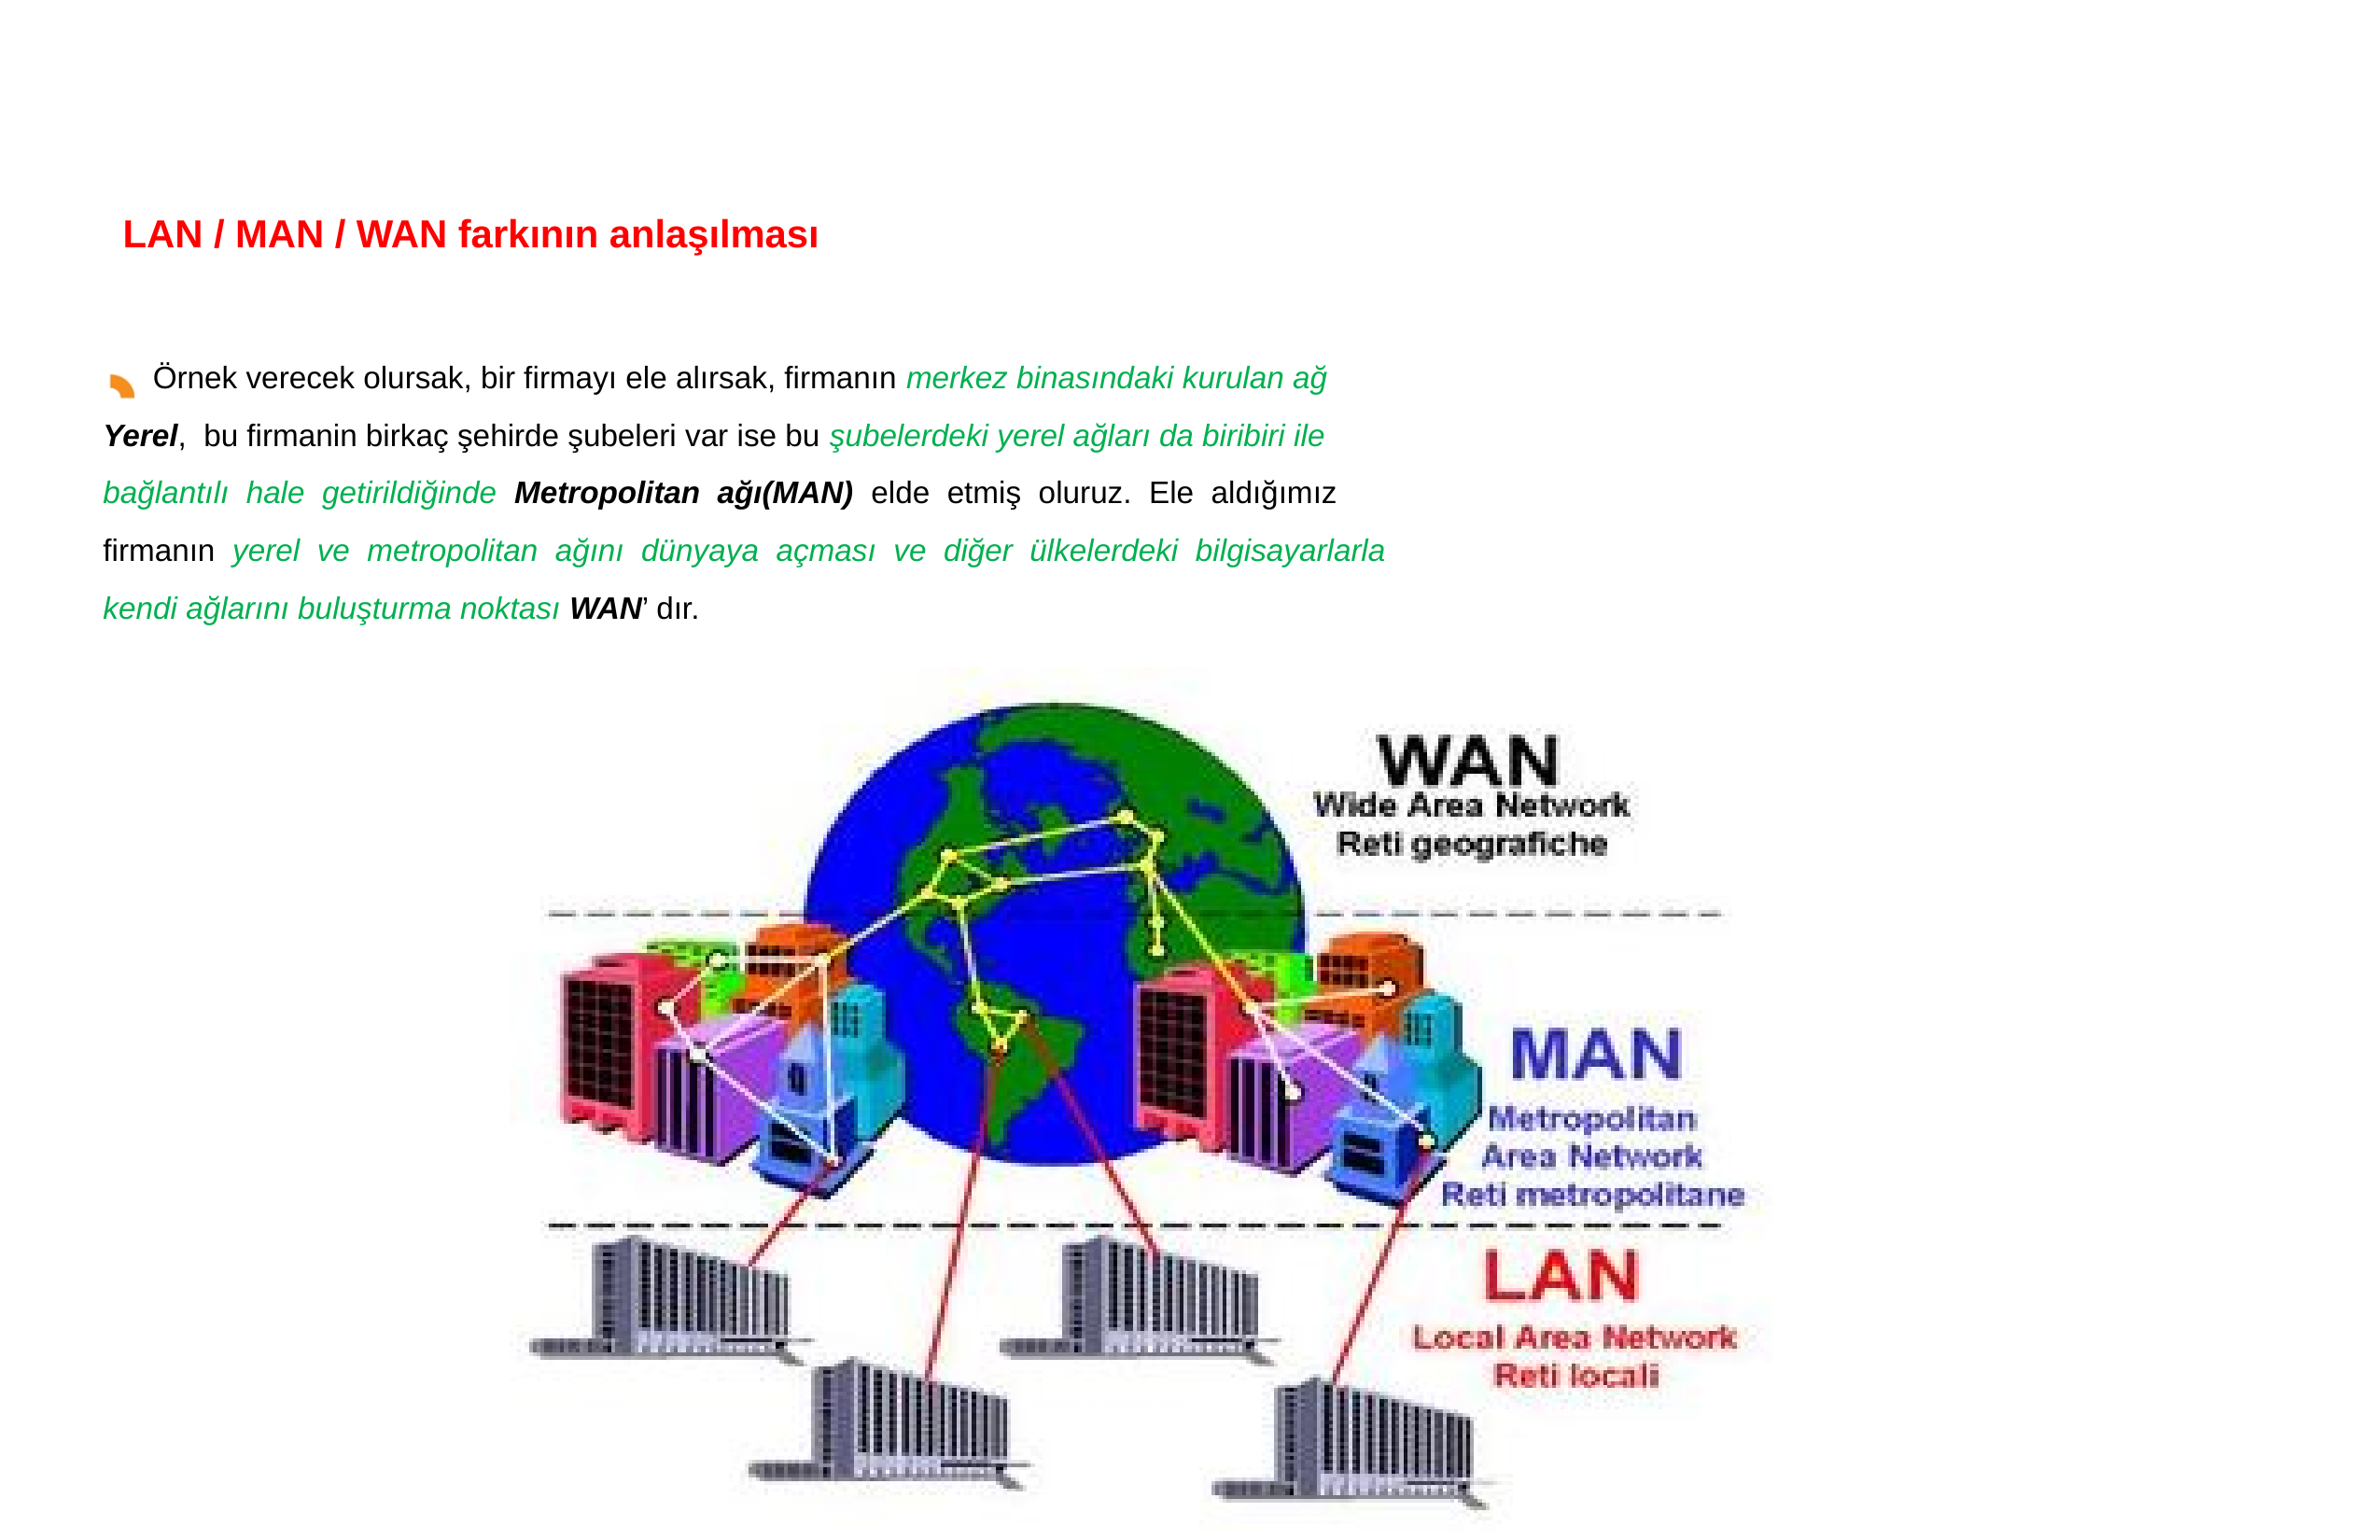

LAN / MAN / WAN farkının anlaşılması
 Örnek verecek olursak, bir firmayı ele alırsak, firmanın merkez binasındaki kurulan ağ
Yerel, bu firmanin birkaç şehirde şubeleri var ise bu şubelerdeki yerel ağları da biribiri ile
bağlantılı hale getirildiğinde Metropolitan ağı(MAN) elde etmiş oluruz. Ele aldığımız
firmanın yerel ve metropolitan ağını dünyaya açması ve diğer ülkelerdeki bilgisayarlarla
kendi ağlarını buluşturma noktası WAN’ dır.